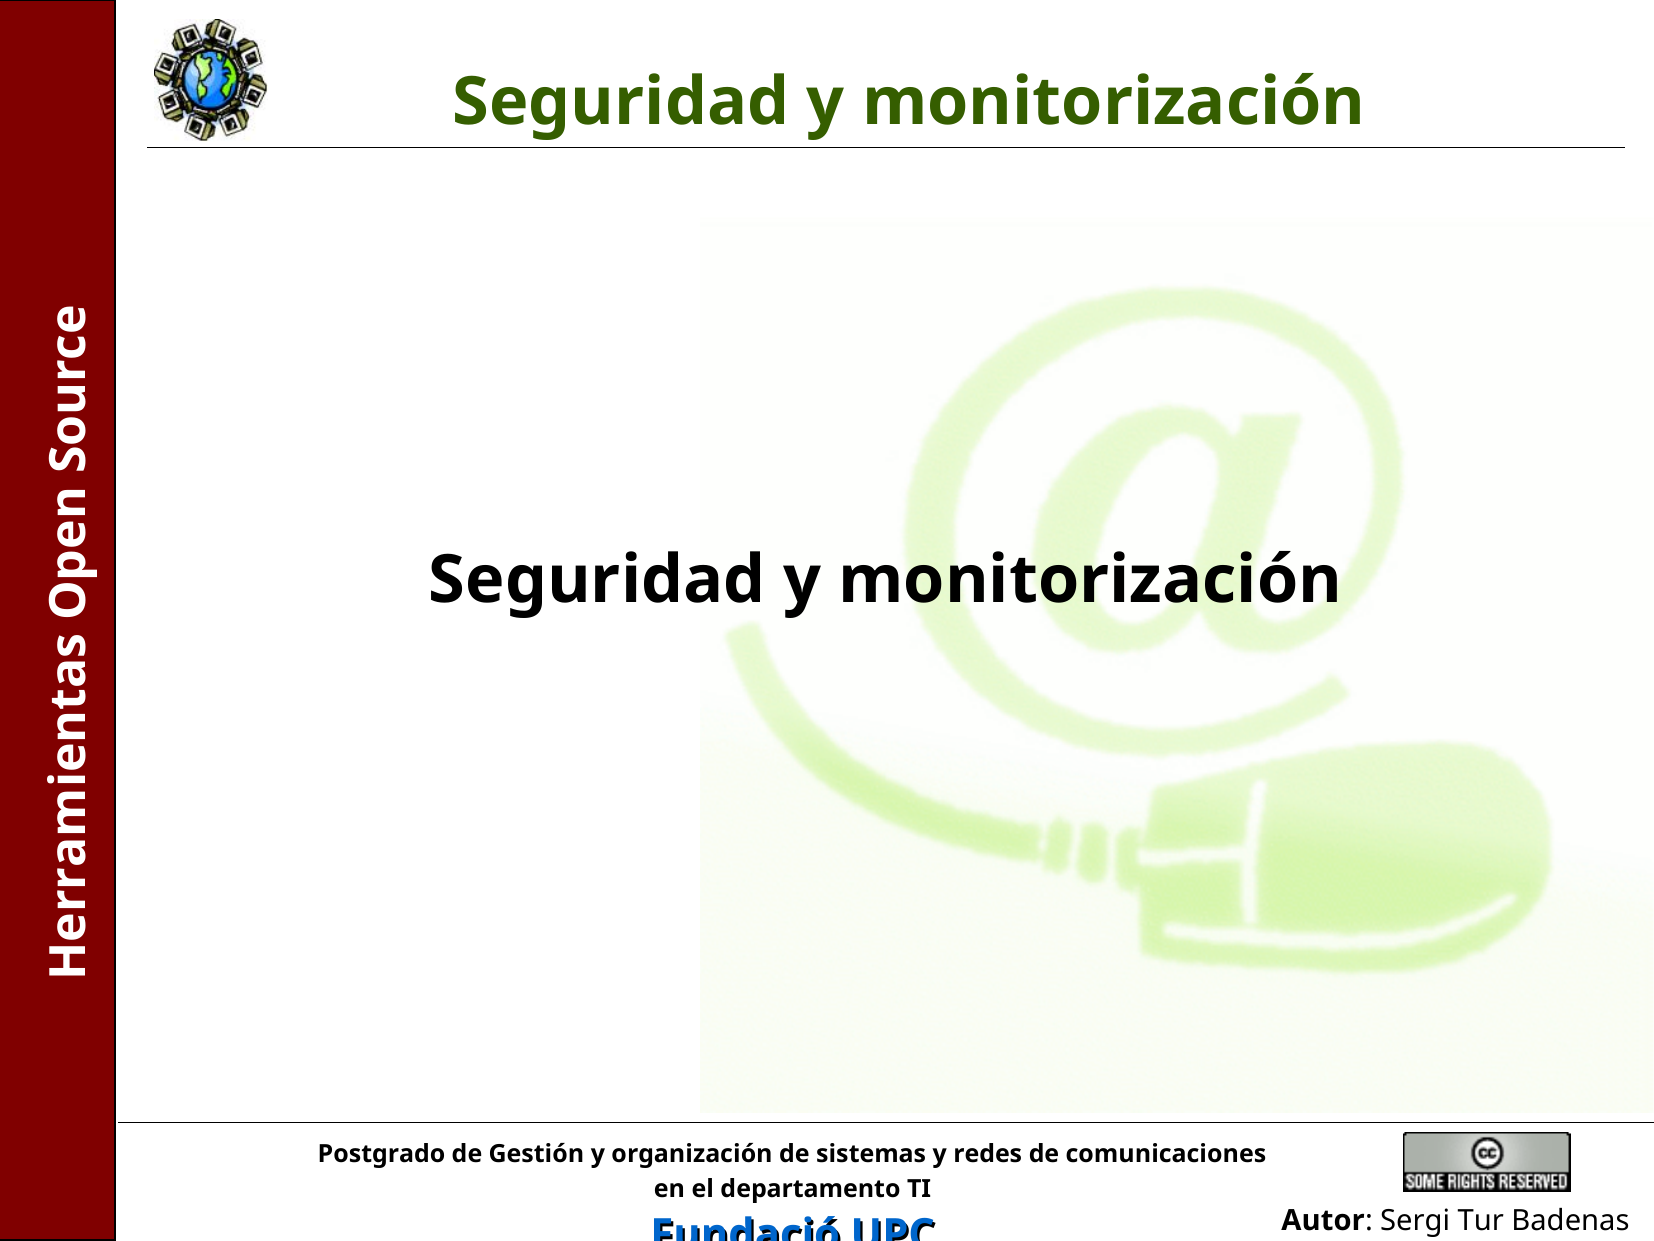

# Seguridad y monitorización
Seguridad y monitorización